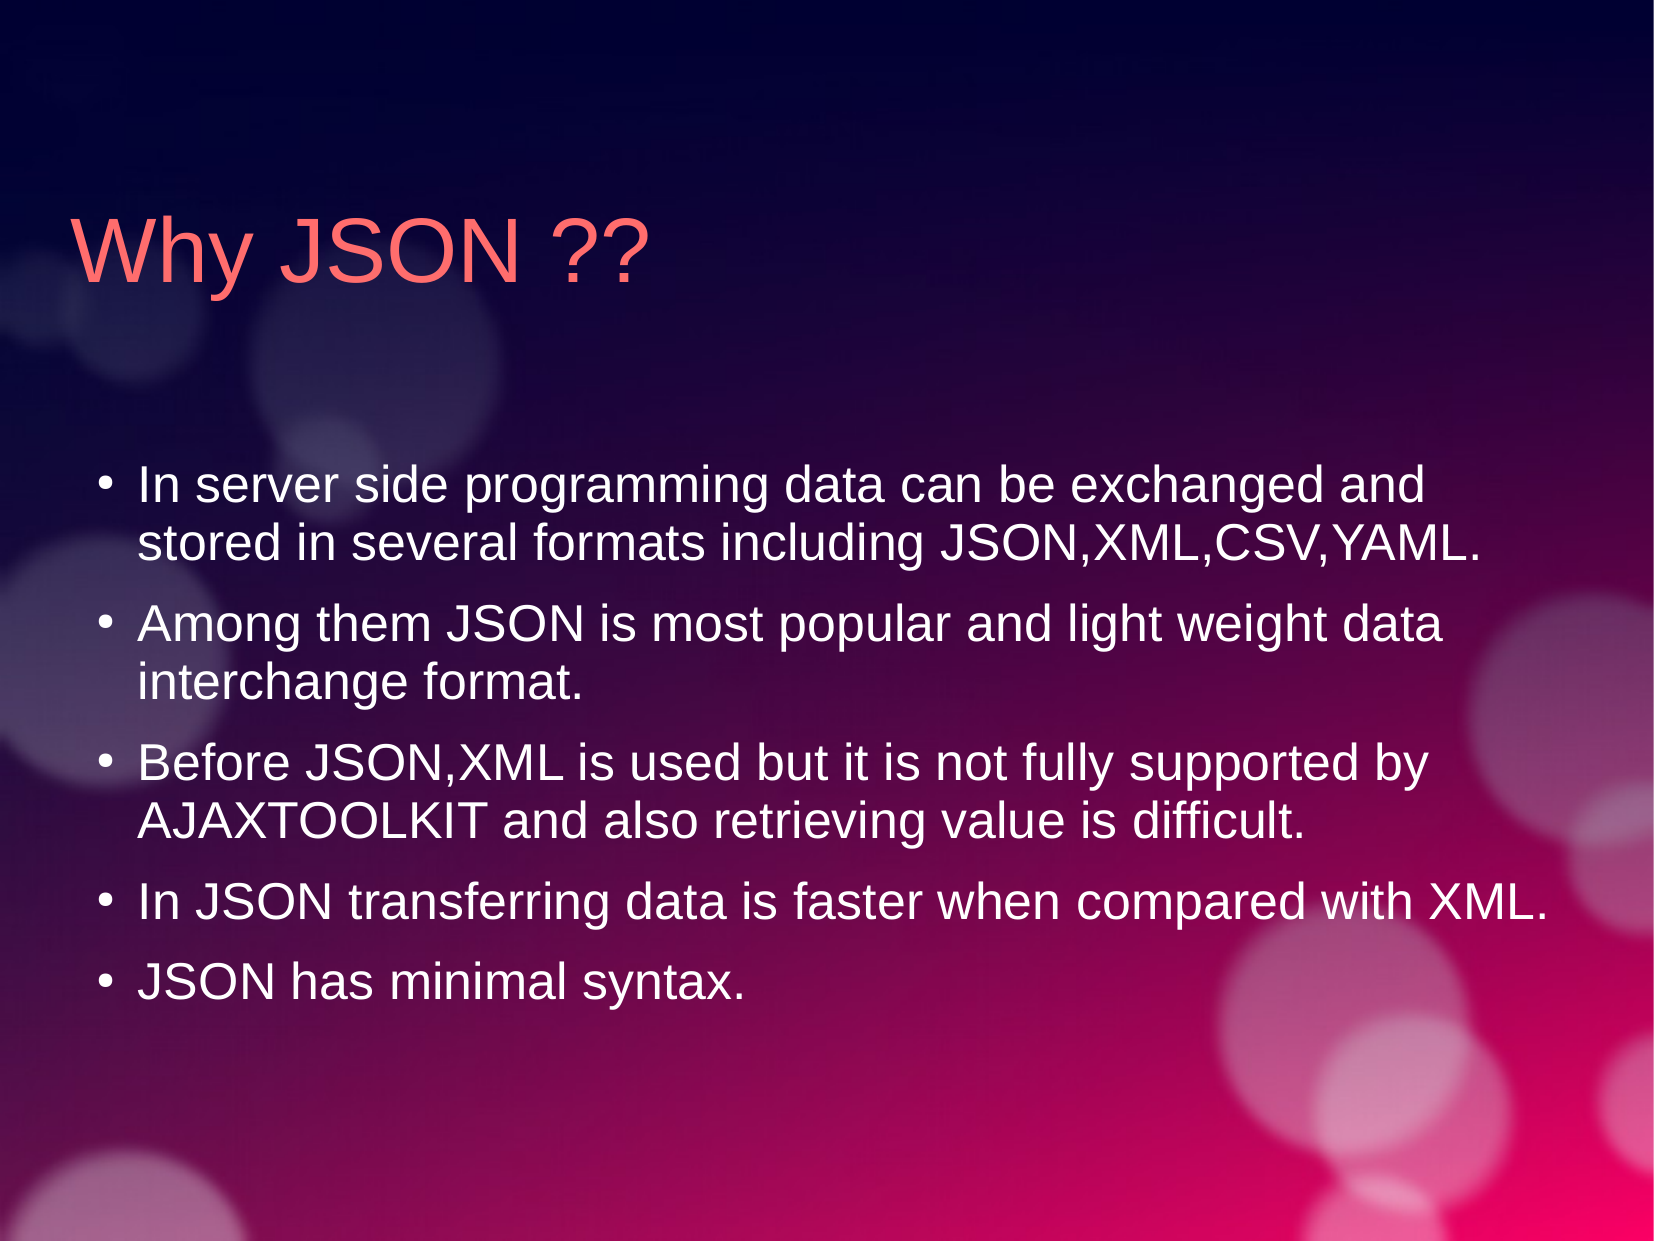

# Why JSON ??
In server side programming data can be exchanged and stored in several formats including JSON,XML,CSV,YAML.
Among them JSON is most popular and light weight data interchange format.
Before JSON,XML is used but it is not fully supported by AJAXTOOLKIT and also retrieving value is difficult.
In JSON transferring data is faster when compared with XML.
JSON has minimal syntax.